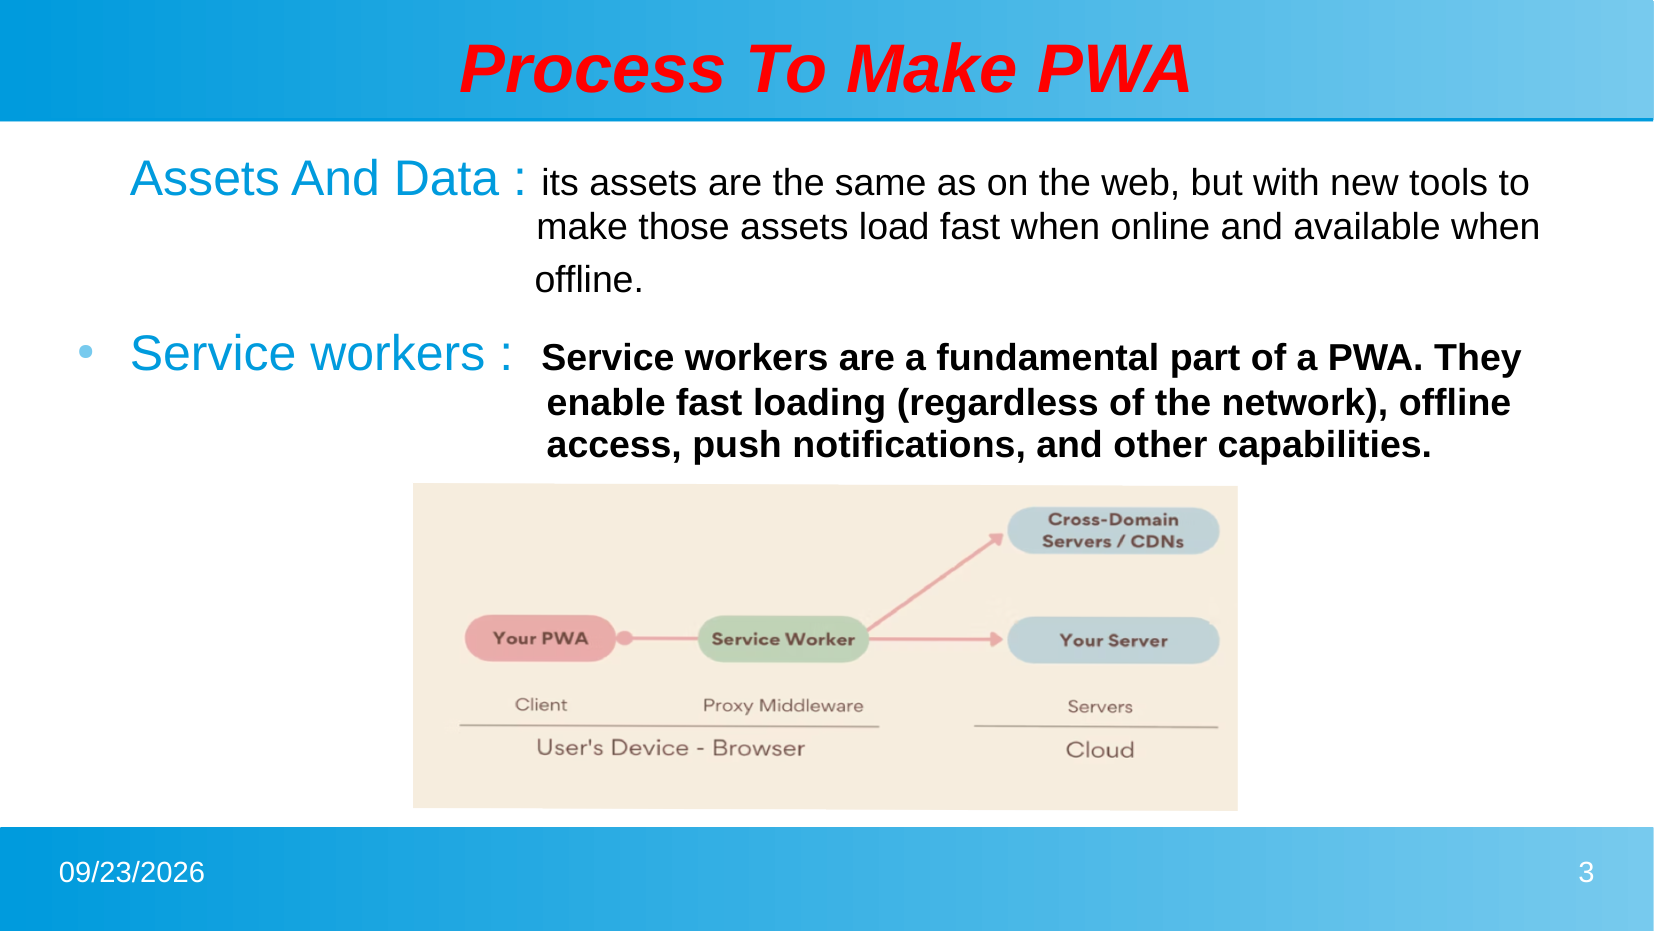

# Process To Make PWA
Assets And Data : its assets are the same as on the web, but with new tools to 						 make those assets load fast when online and available when 					 offline.
Service workers : Service workers are a fundamental part of a PWA. They 						 enable fast loading (regardless of the network), offline 						 access, push notifications, and other capabilities.
3